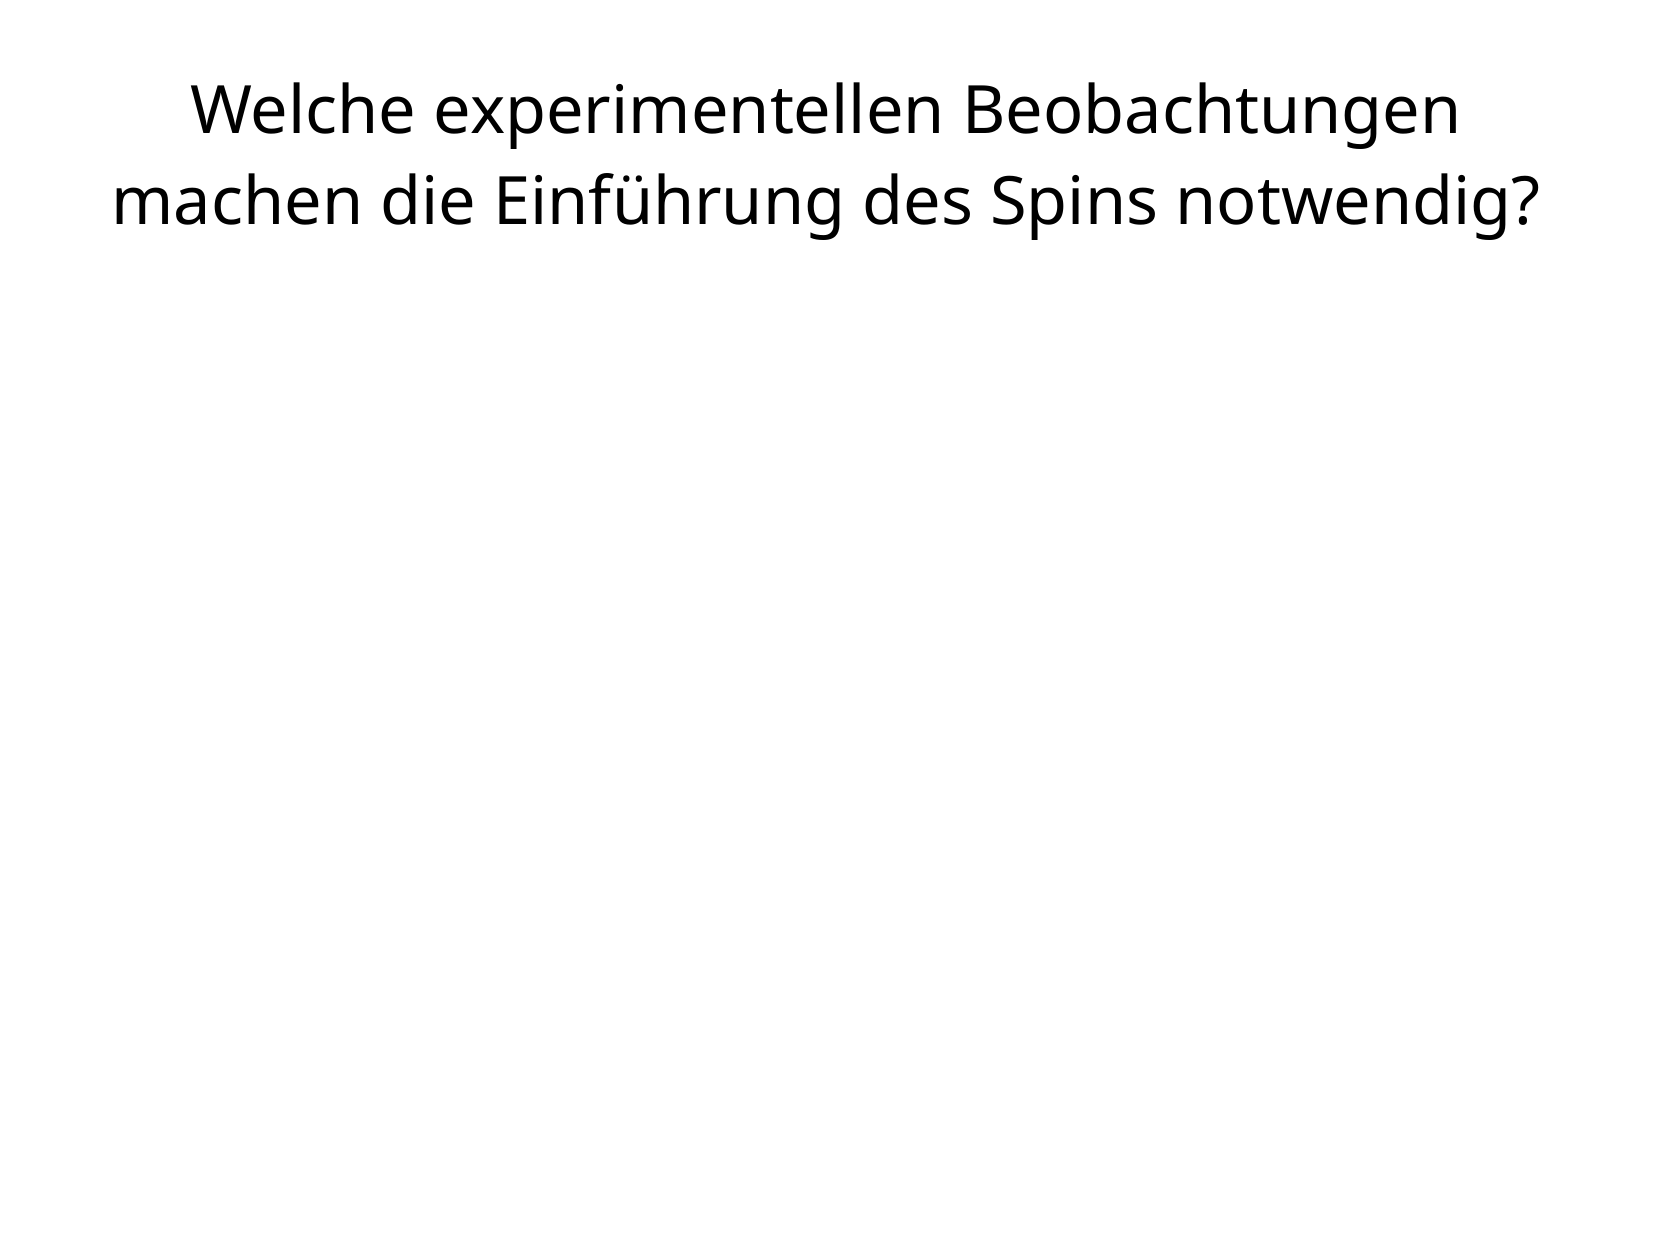

# Welche experimentellen Beobachtungen machen die Einführung des Spins notwendig?